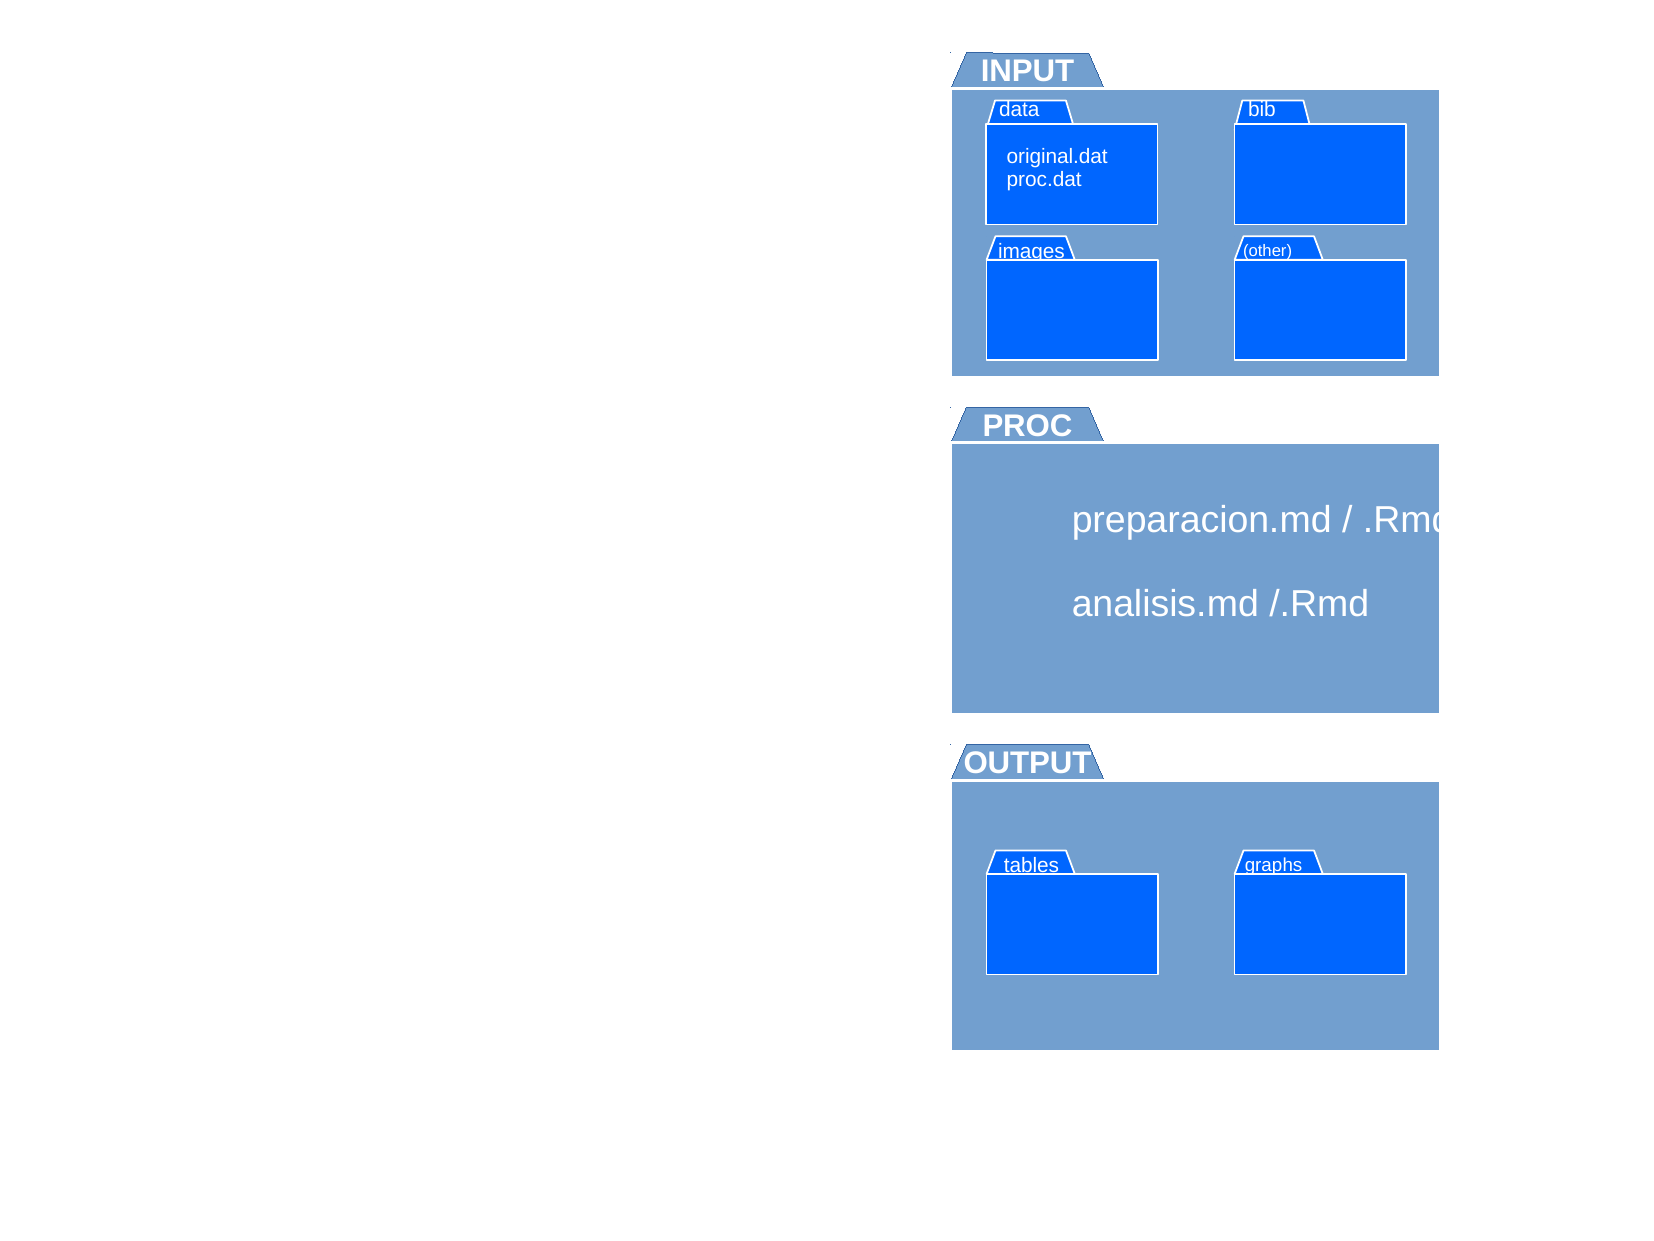

INPUT
data
bib
original.dat
proc.dat
images
(other)
PROC
preparacion.md / .Rmd
analisis.md /.Rmd
OUTPUT
tables
graphs